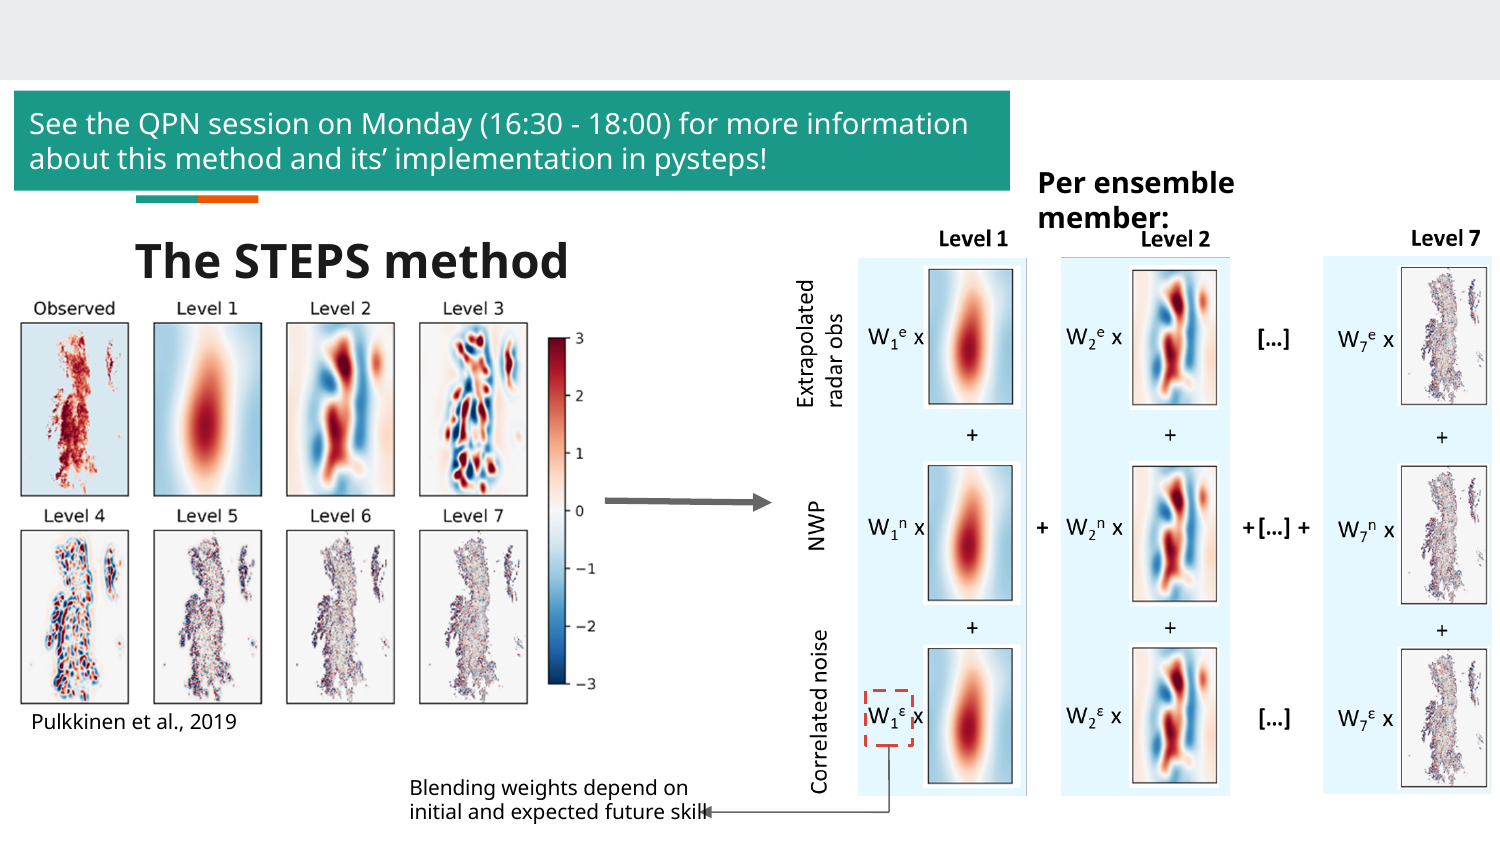

See the QPN session on Monday (16:30 - 18:00) for more information about this method and its’ implementation in pysteps!
Per ensemble member:
# The STEPS method
Pulkkinen et al., 2019
Blending weights depend on initial and expected future skill